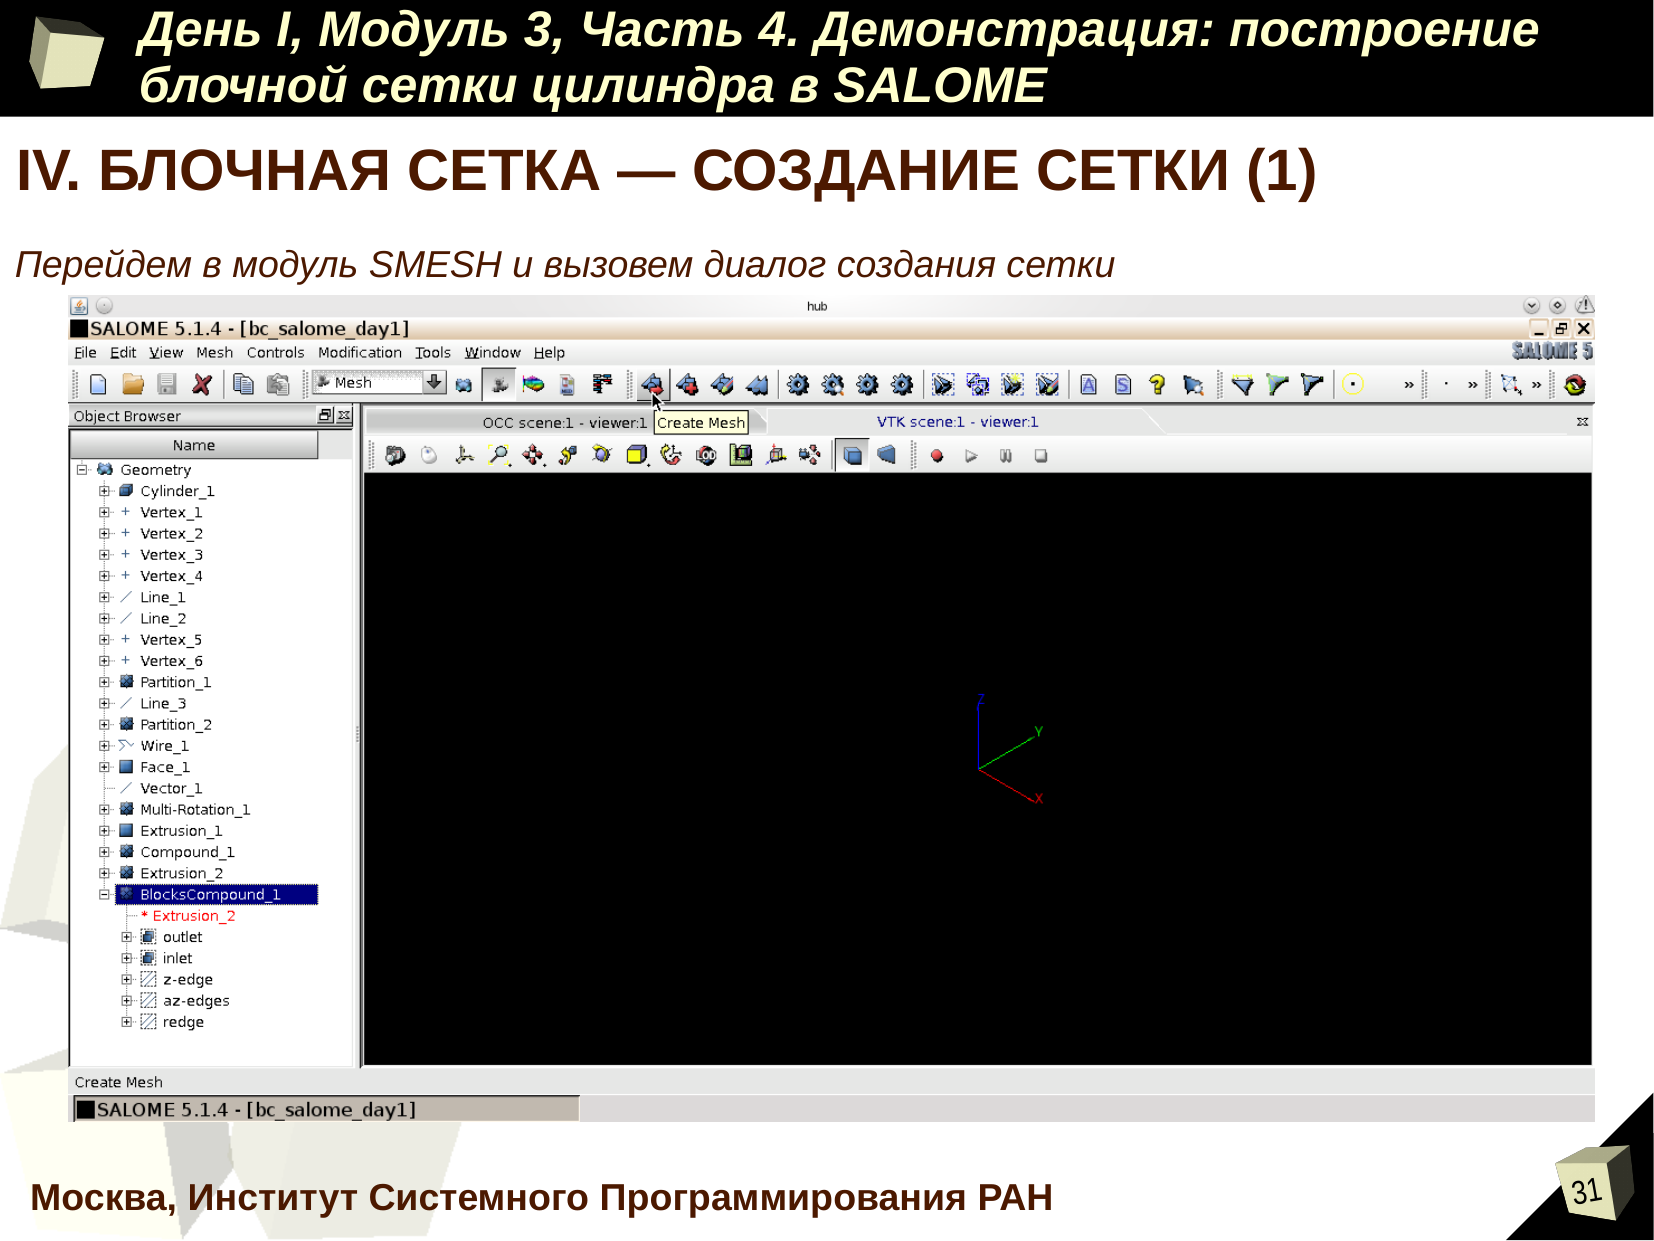

IV. БЛОЧНАЯ СЕТКА — СОЗДАНИЕ СЕТКИ (1)
Перейдем в модуль SMESH и вызовем диалог создания сетки